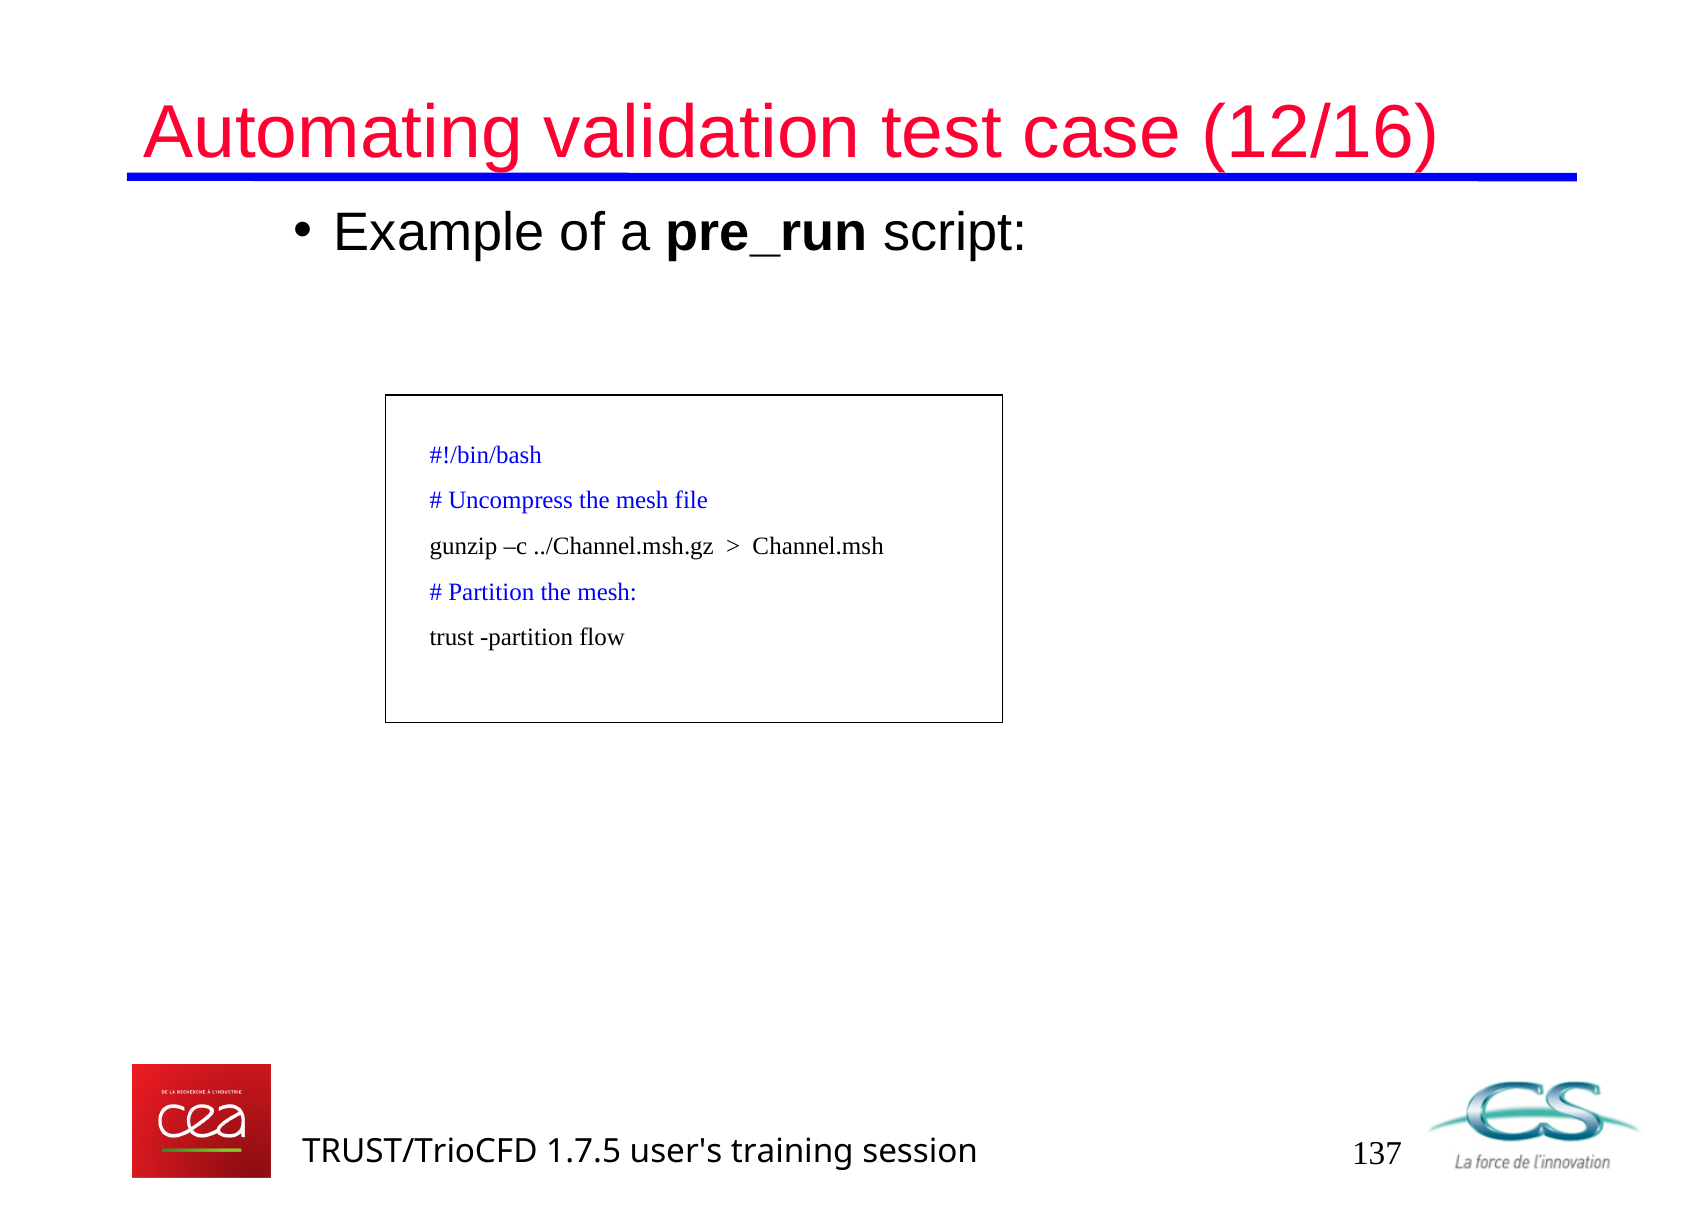

# Automating validation test case (12/16)
Example of a pre_run script:
#!/bin/bash
# Uncompress the mesh file
gunzip –c ../Channel.msh.gz > Channel.msh
# Partition the mesh:
trust -partition flow
TRUST/TrioCFD 1.7.5 user's training session
137